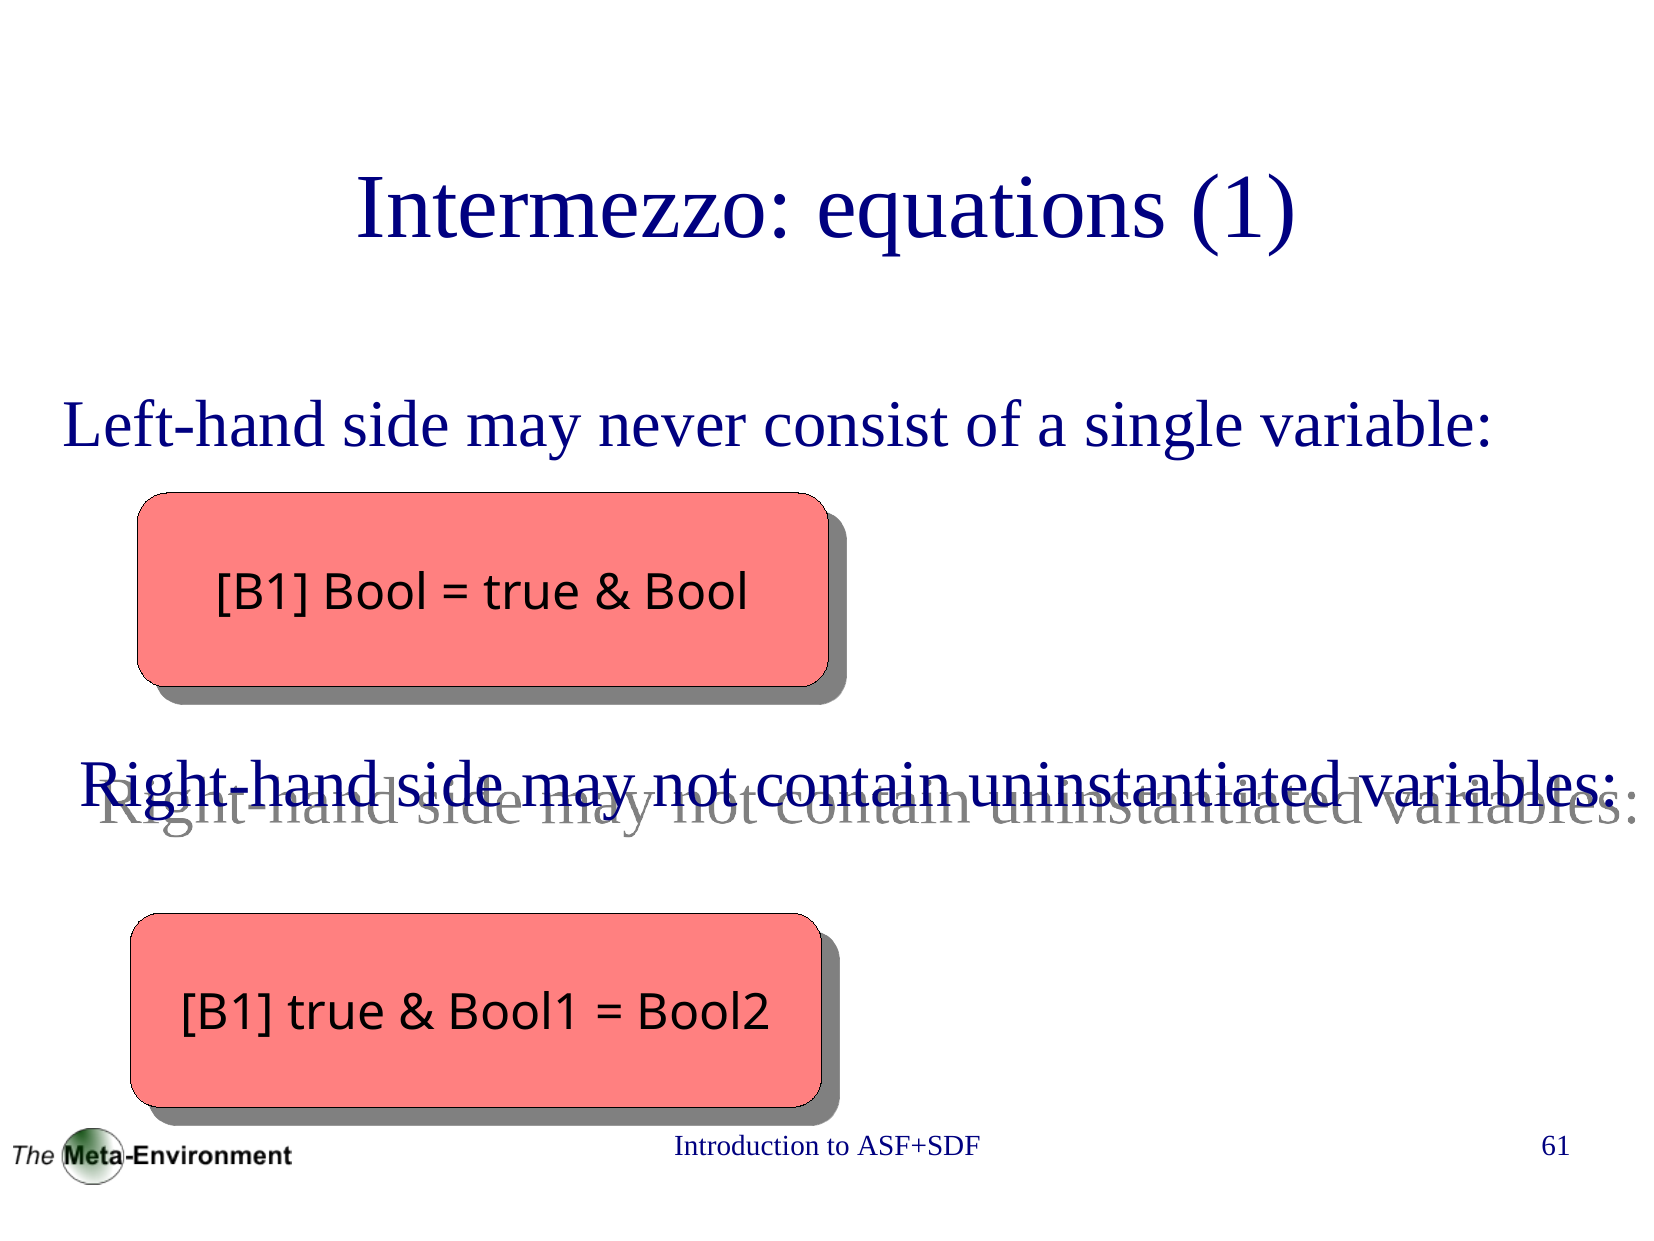

# Intermezzo: equations (1)
Left-hand side may never consist of a single variable:
[B1] Bool = true & Bool
Right-hand side may not contain uninstantiated variables:
[B1] true & Bool1 = Bool2
61